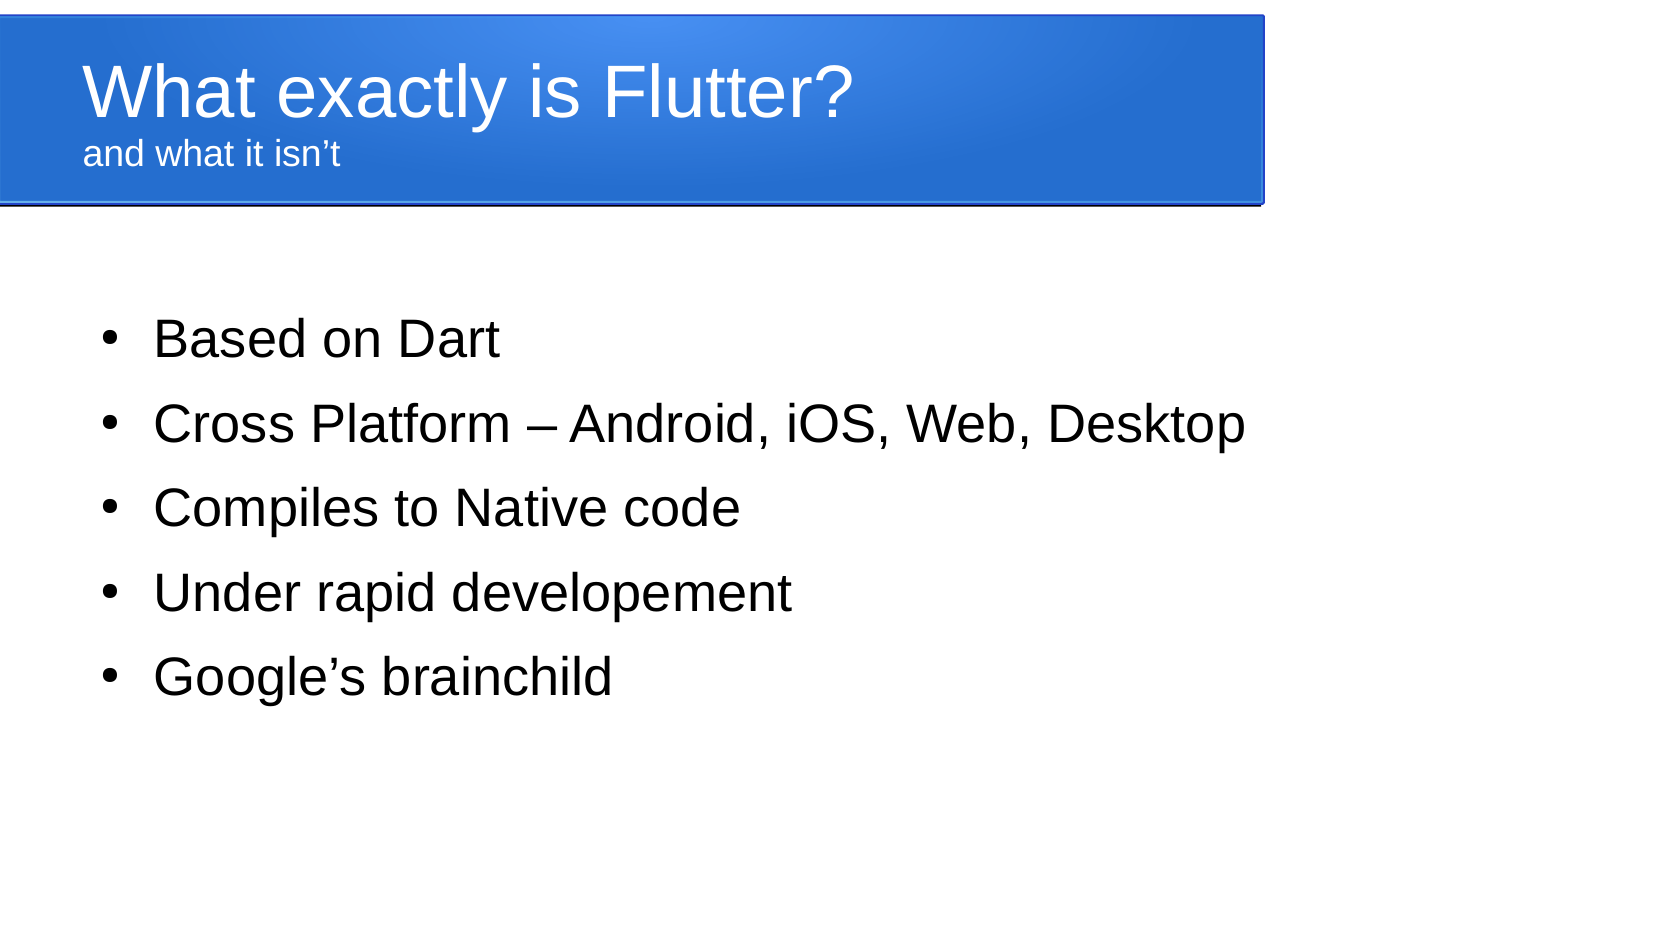

# What exactly is Flutter? and what it isn’t
Based on Dart
Cross Platform – Android, iOS, Web, Desktop
Compiles to Native code
Under rapid developement
Google’s brainchild